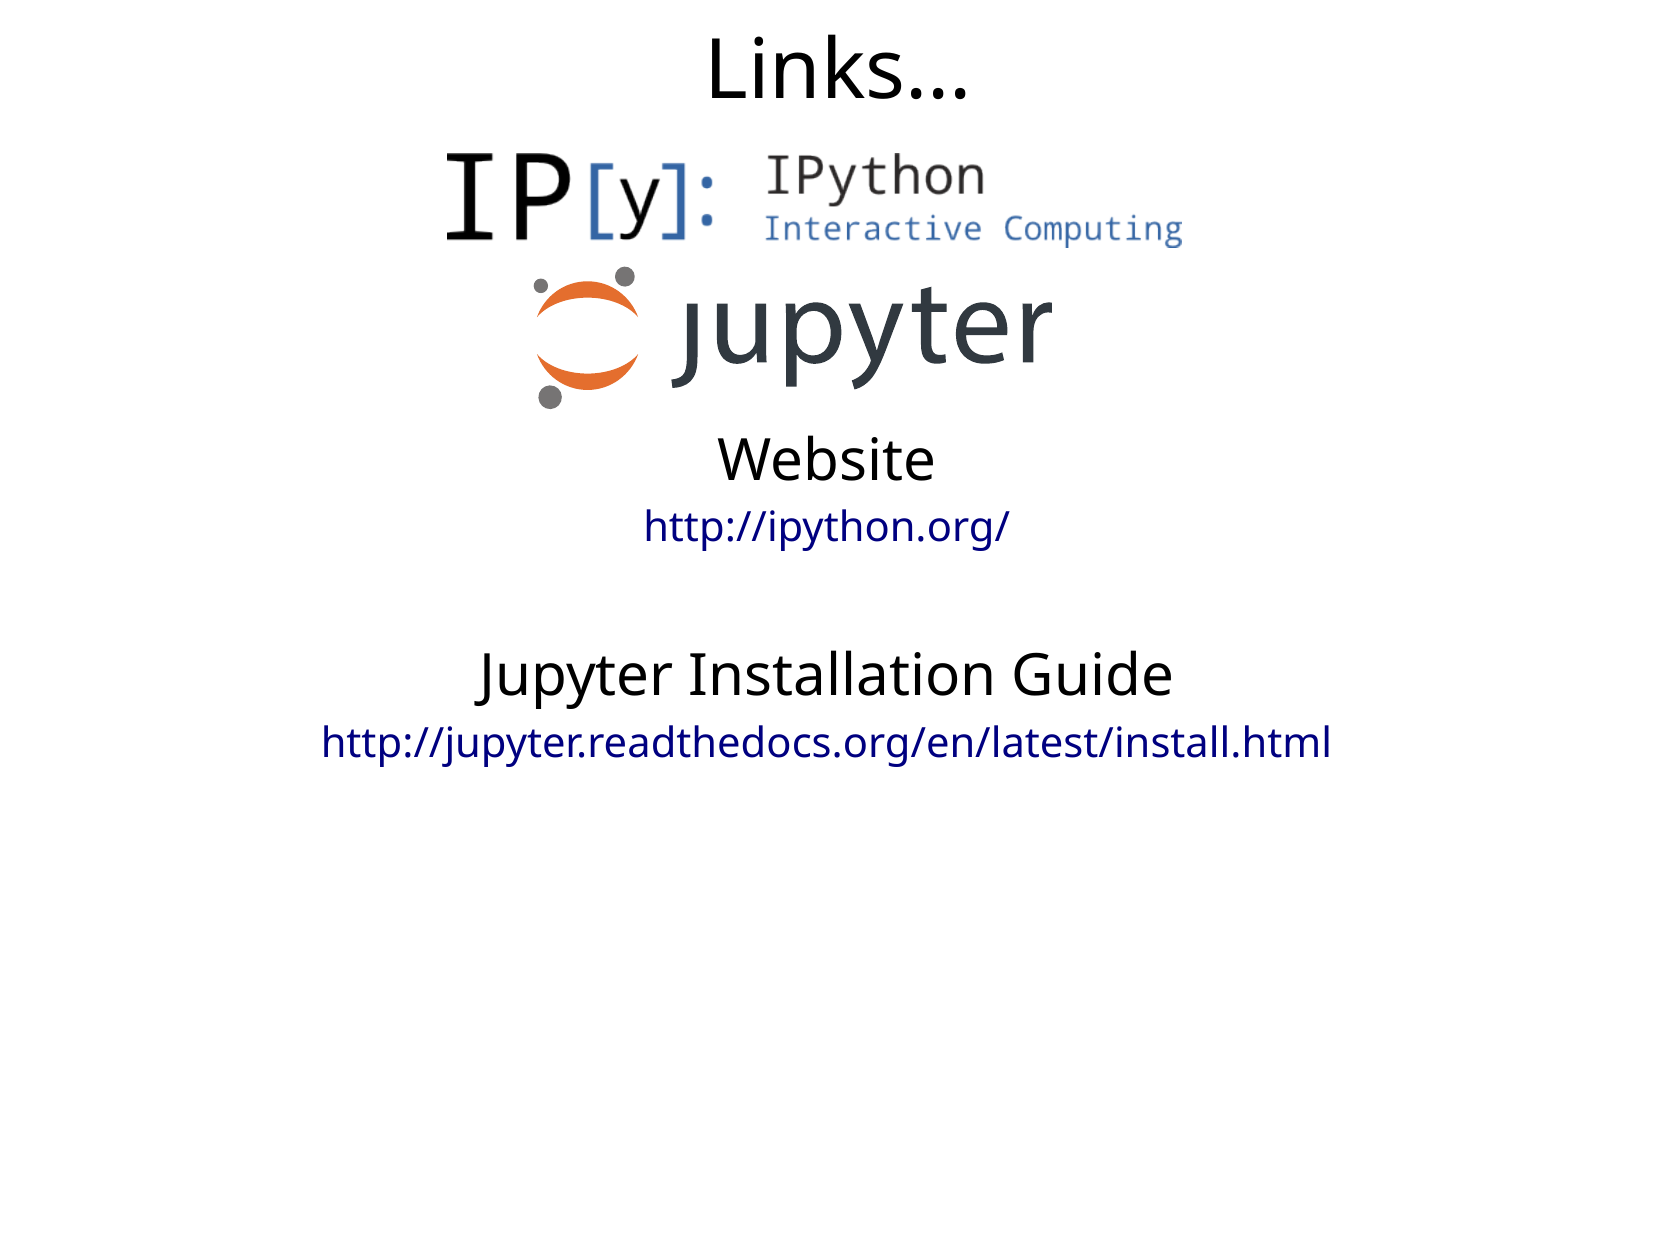

# Links...
Website
http://ipython.org/
Jupyter Installation Guide
http://jupyter.readthedocs.org/en/latest/install.html